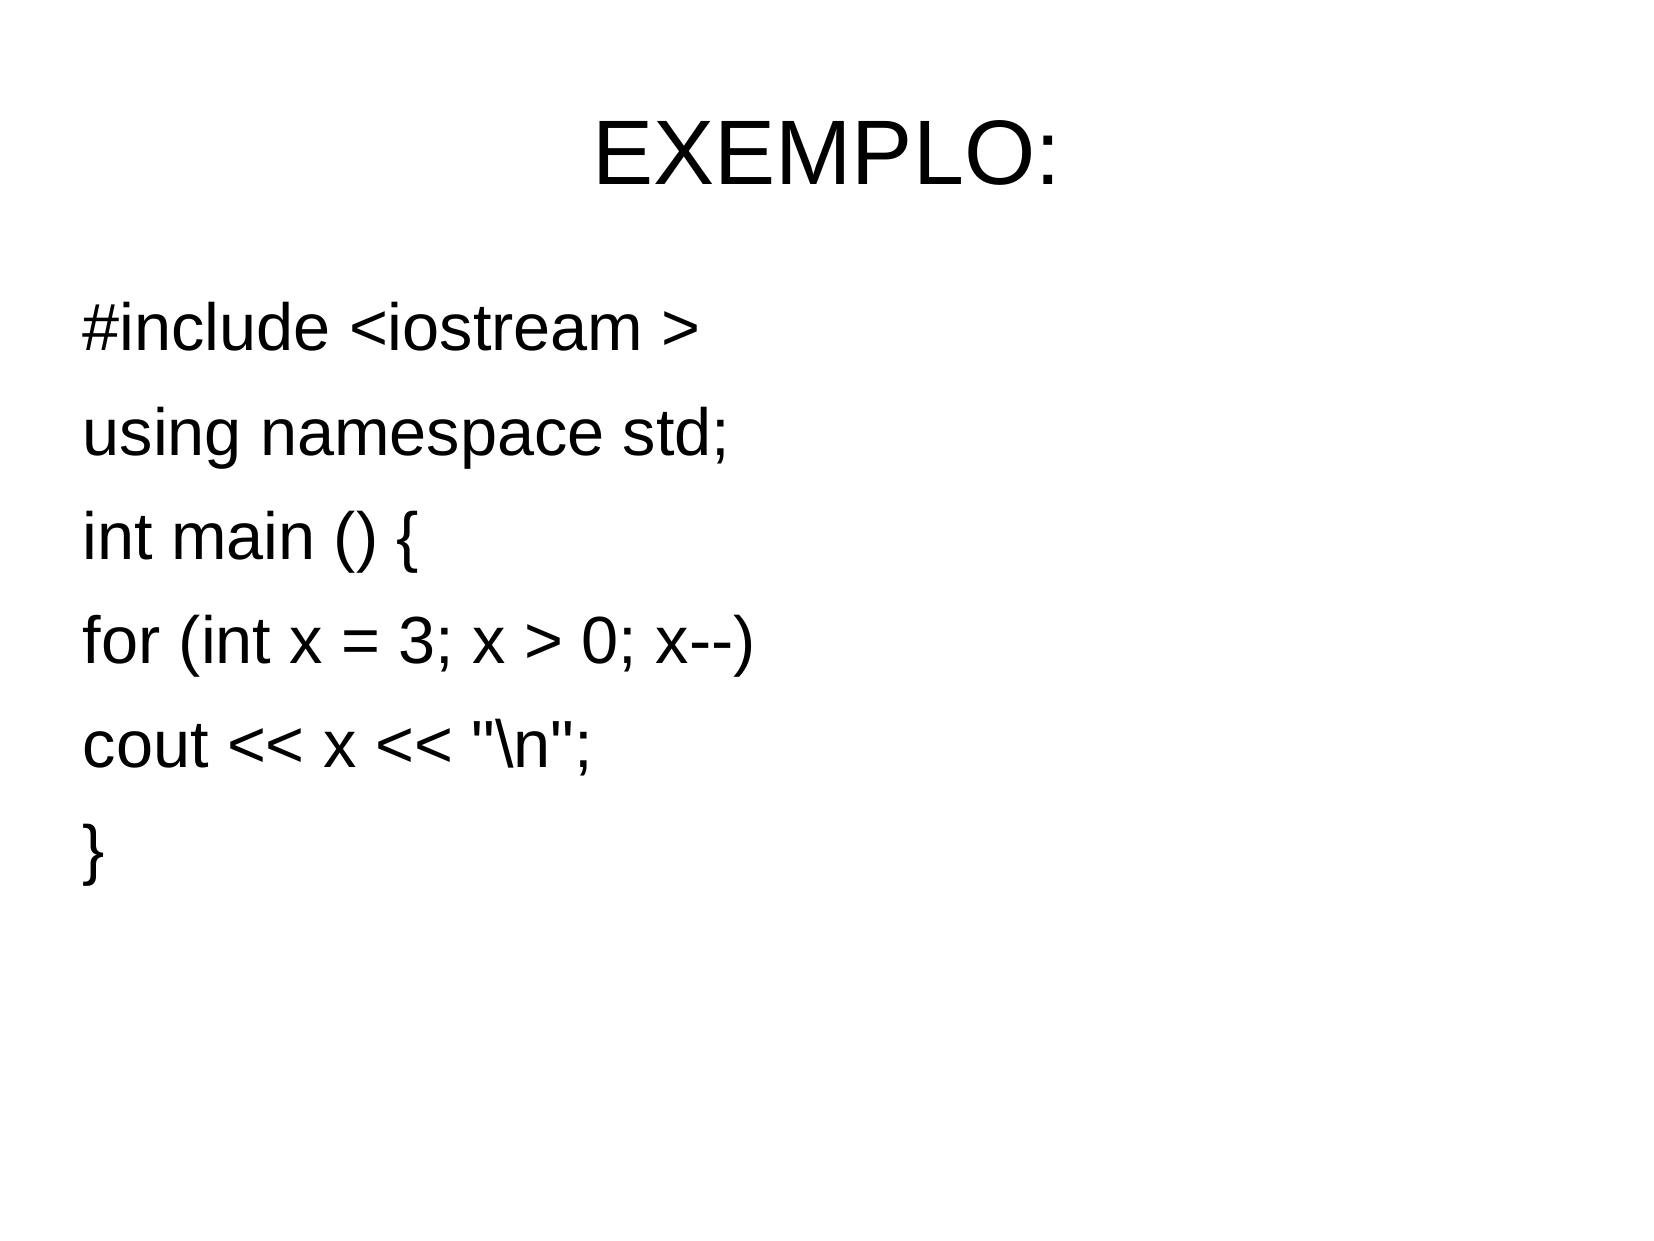

# EXEMPLO:
#include <iostream >
using namespace std;
int main () {
for (int x = 3; x > 0; x--)
cout << x << "\n";
}